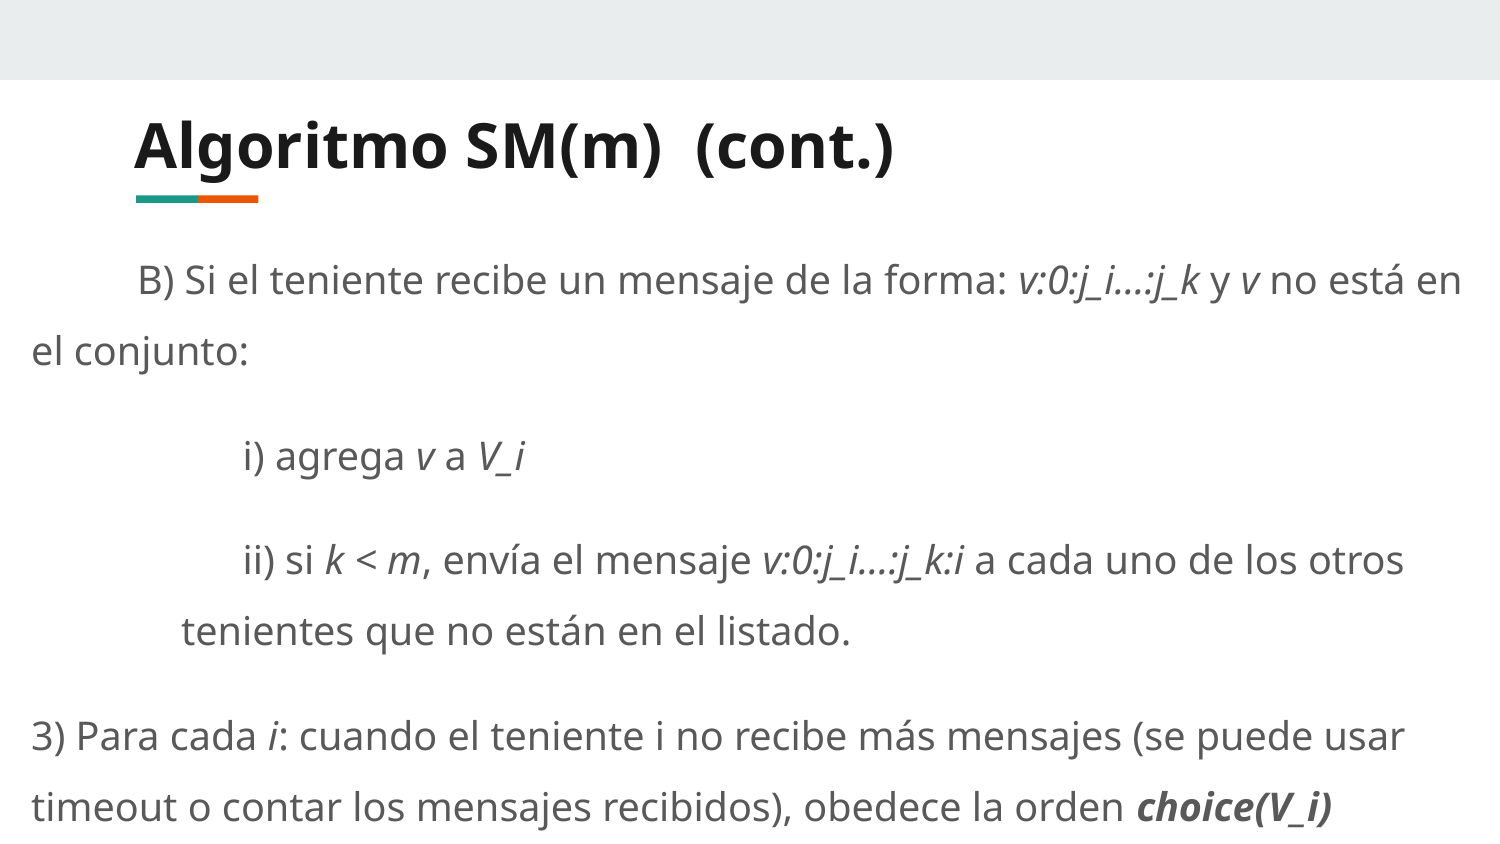

# Algoritmo SM(m) (cont.)
 B) Si el teniente recibe un mensaje de la forma: v:0:j_i...:j_k y v no está en el conjunto:
 i) agrega v a V_i
 ii) si k < m, envía el mensaje v:0:j_i...:j_k:i a cada uno de los otros tenientes que no están en el listado.
3) Para cada i: cuando el teniente i no recibe más mensajes (se puede usar timeout o contar los mensajes recibidos), obedece la orden choice(V_i)